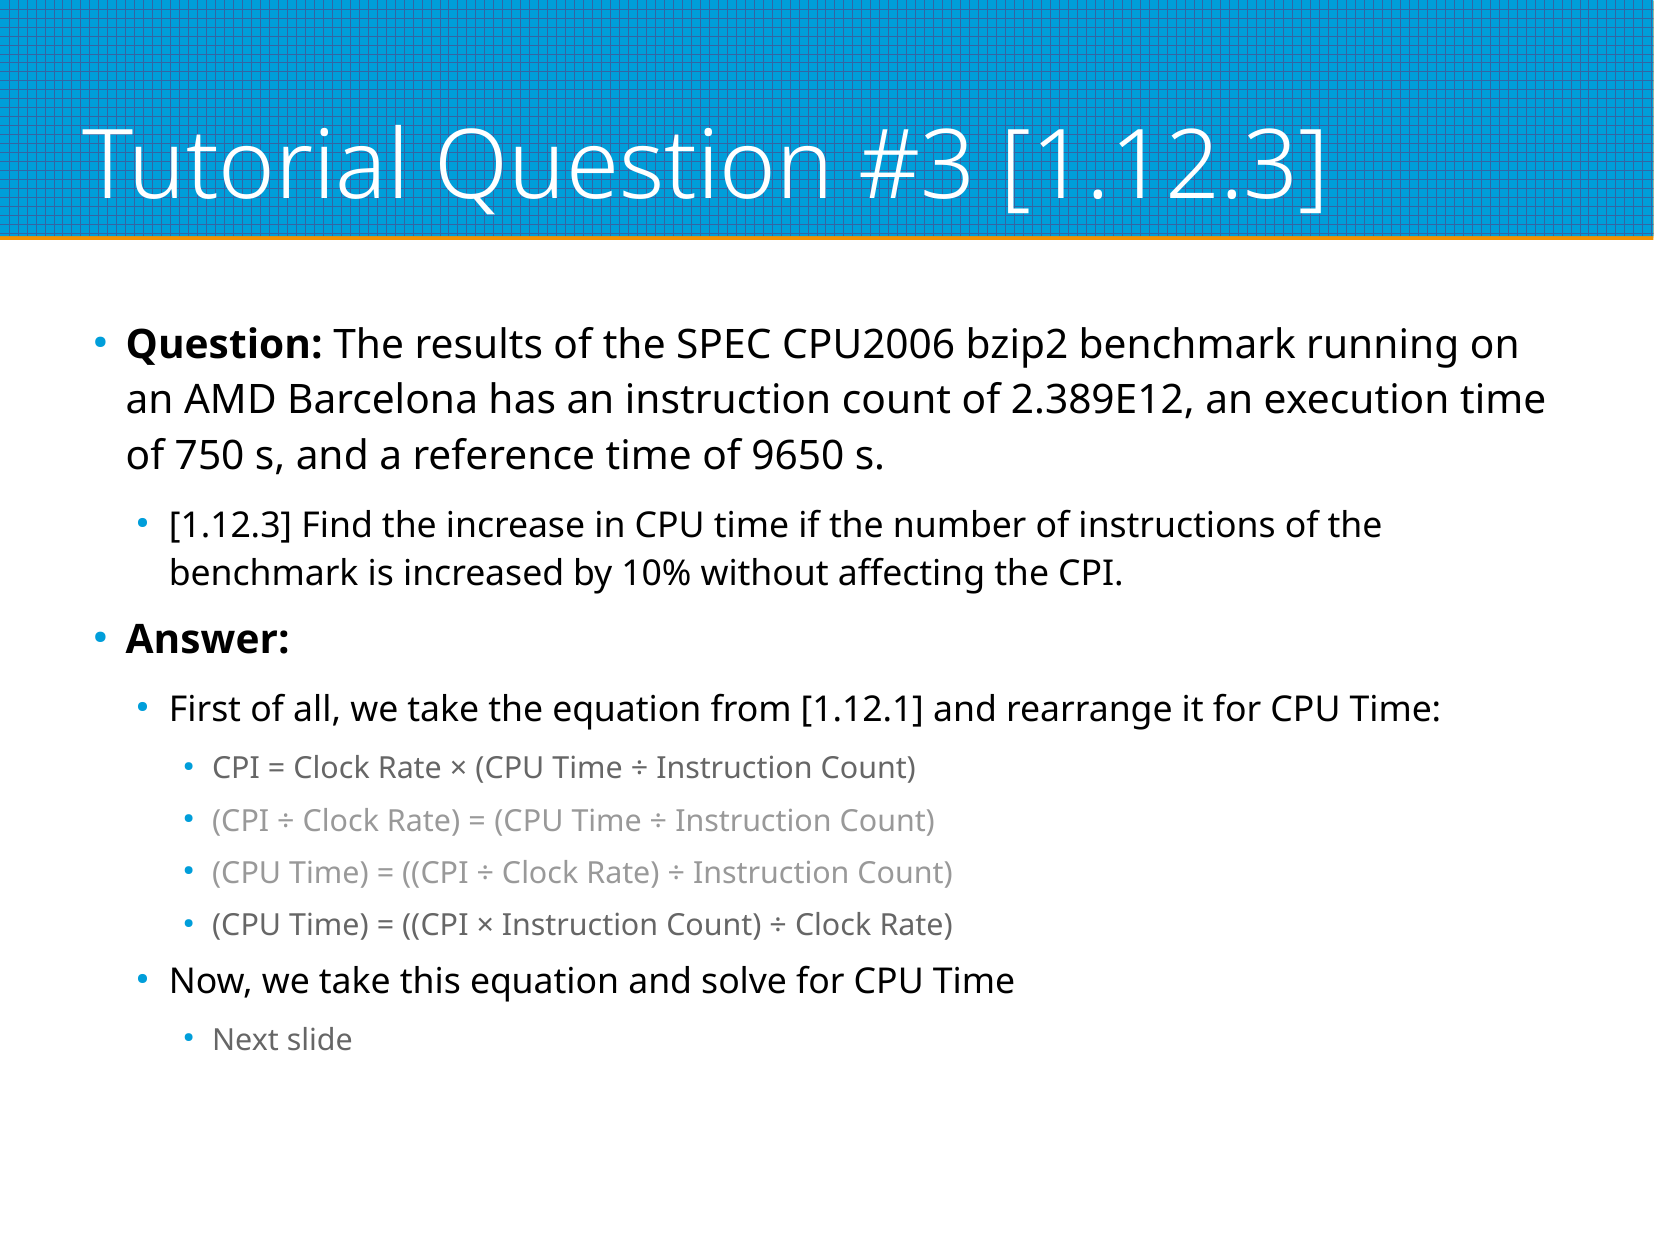

# Tutorial Question #3 [1.12.3]
Question: The results of the SPEC CPU2006 bzip2 benchmark running on an AMD Barcelona has an instruction count of 2.389E12, an execution time of 750 s, and a reference time of 9650 s.
[1.12.3] Find the increase in CPU time if the number of instructions of the benchmark is increased by 10% without affecting the CPI.
Answer:
First of all, we take the equation from [1.12.1] and rearrange it for CPU Time:
CPI = Clock Rate × (CPU Time ÷ Instruction Count)
(CPI ÷ Clock Rate) = (CPU Time ÷ Instruction Count)
(CPU Time) = ((CPI ÷ Clock Rate) ÷ Instruction Count)
(CPU Time) = ((CPI × Instruction Count) ÷ Clock Rate)
Now, we take this equation and solve for CPU Time
Next slide